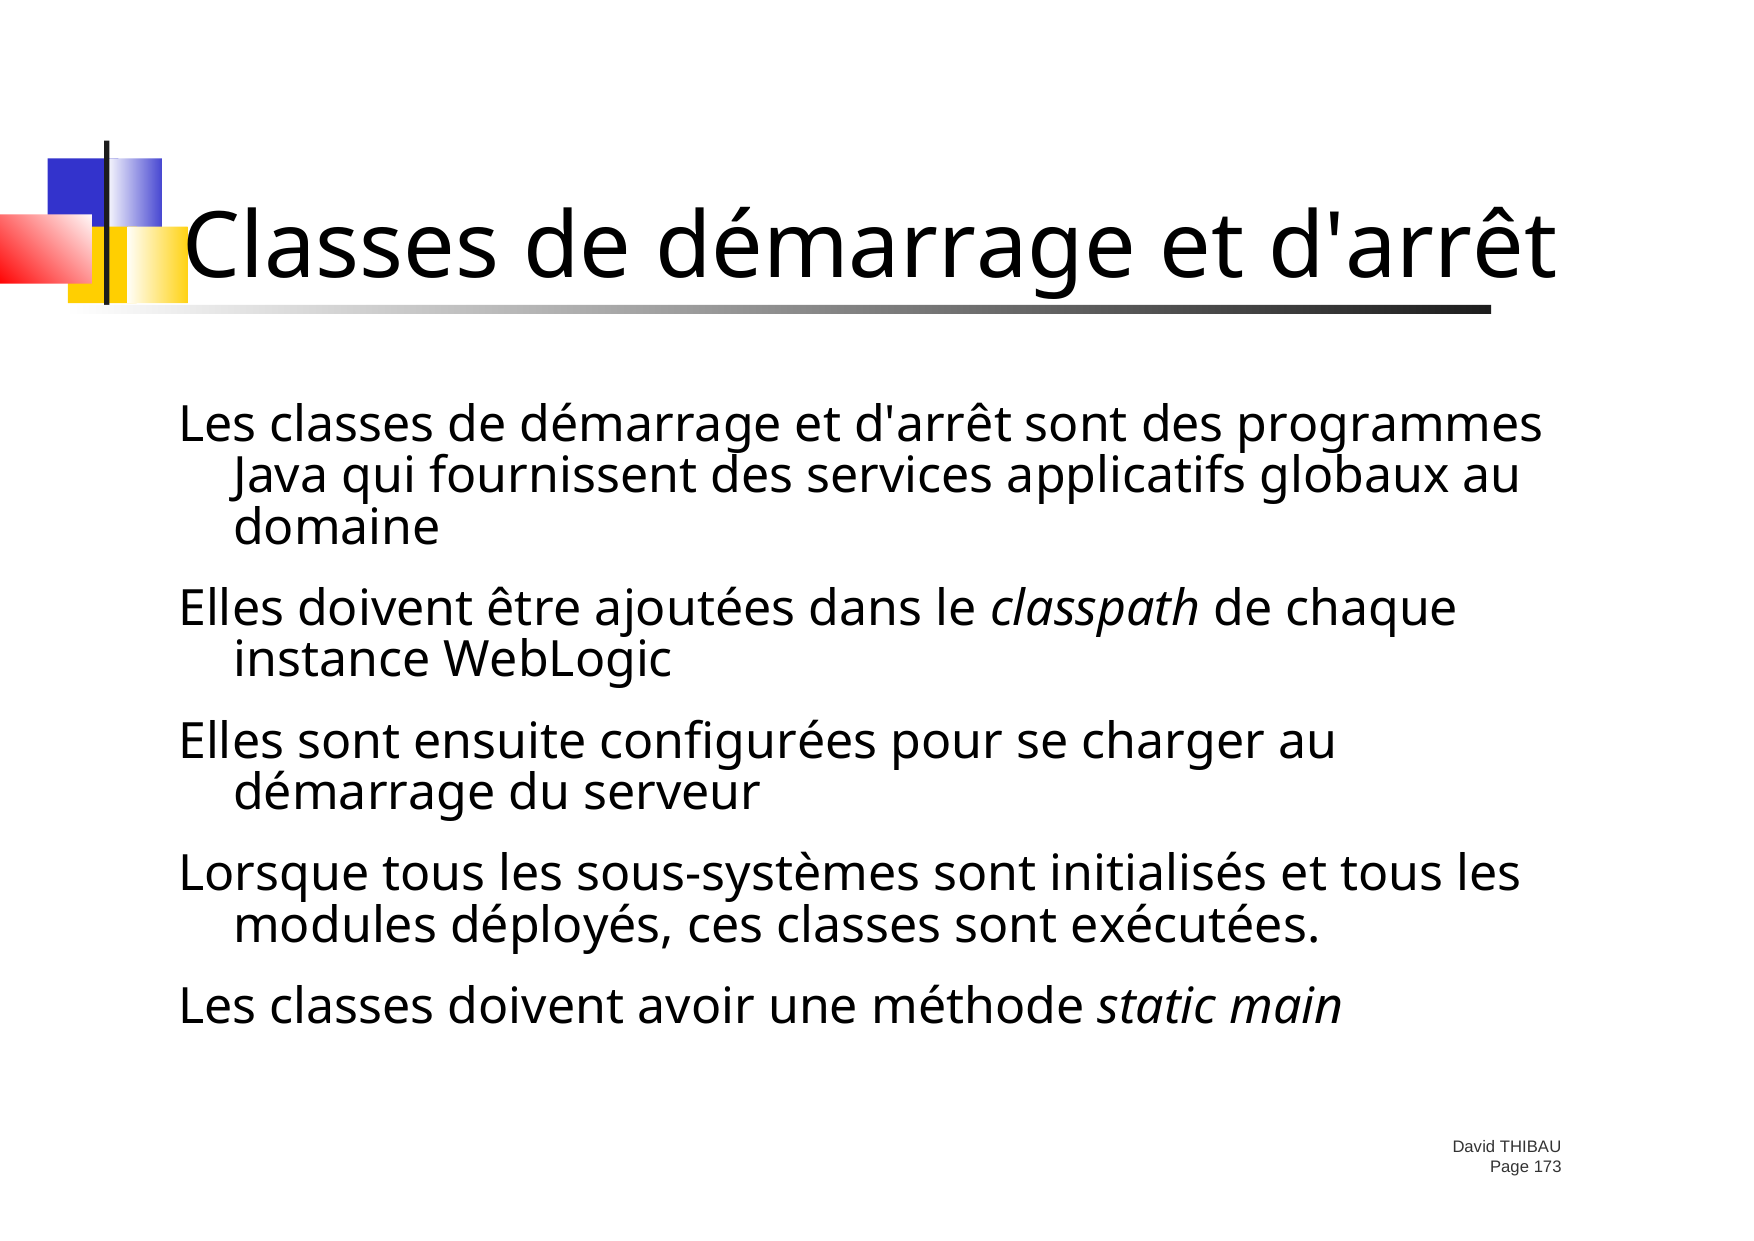

# Classes de démarrage et d'arrêt
Les classes de démarrage et d'arrêt sont des programmes Java qui fournissent des services applicatifs globaux au domaine
Elles doivent être ajoutées dans le classpath de chaque instance WebLogic
Elles sont ensuite configurées pour se charger au démarrage du serveur
Lorsque tous les sous-systèmes sont initialisés et tous les modules déployés, ces classes sont exécutées.
Les classes doivent avoir une méthode static main